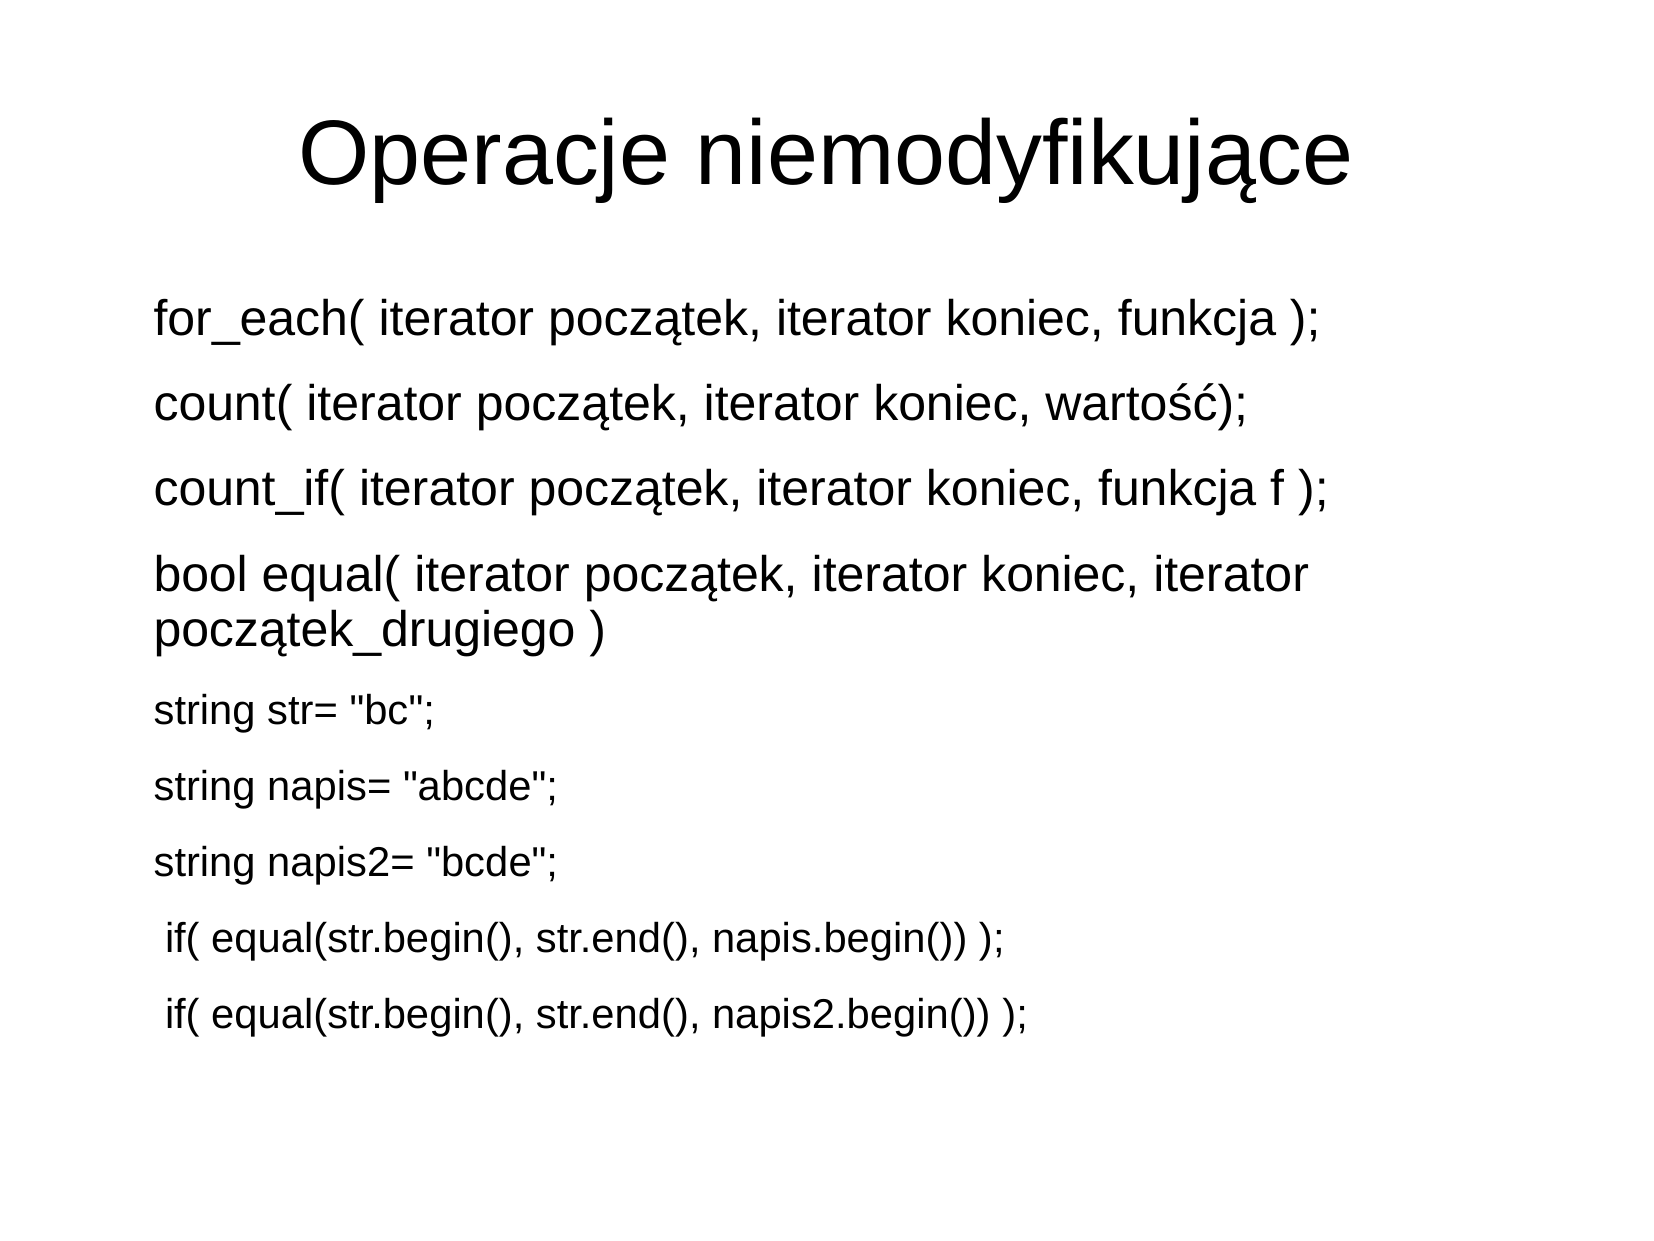

# Operacje niemodyfikujące
for_each( iterator początek, iterator koniec, funkcja );
count( iterator początek, iterator koniec, wartość);
count_if( iterator początek, iterator koniec, funkcja f );
bool equal( iterator początek, iterator koniec, iterator początek_drugiego )
string str= "bc";
string napis= "abcde";
string napis2= "bcde";
 if( equal(str.begin(), str.end(), napis.begin()) );
 if( equal(str.begin(), str.end(), napis2.begin()) );